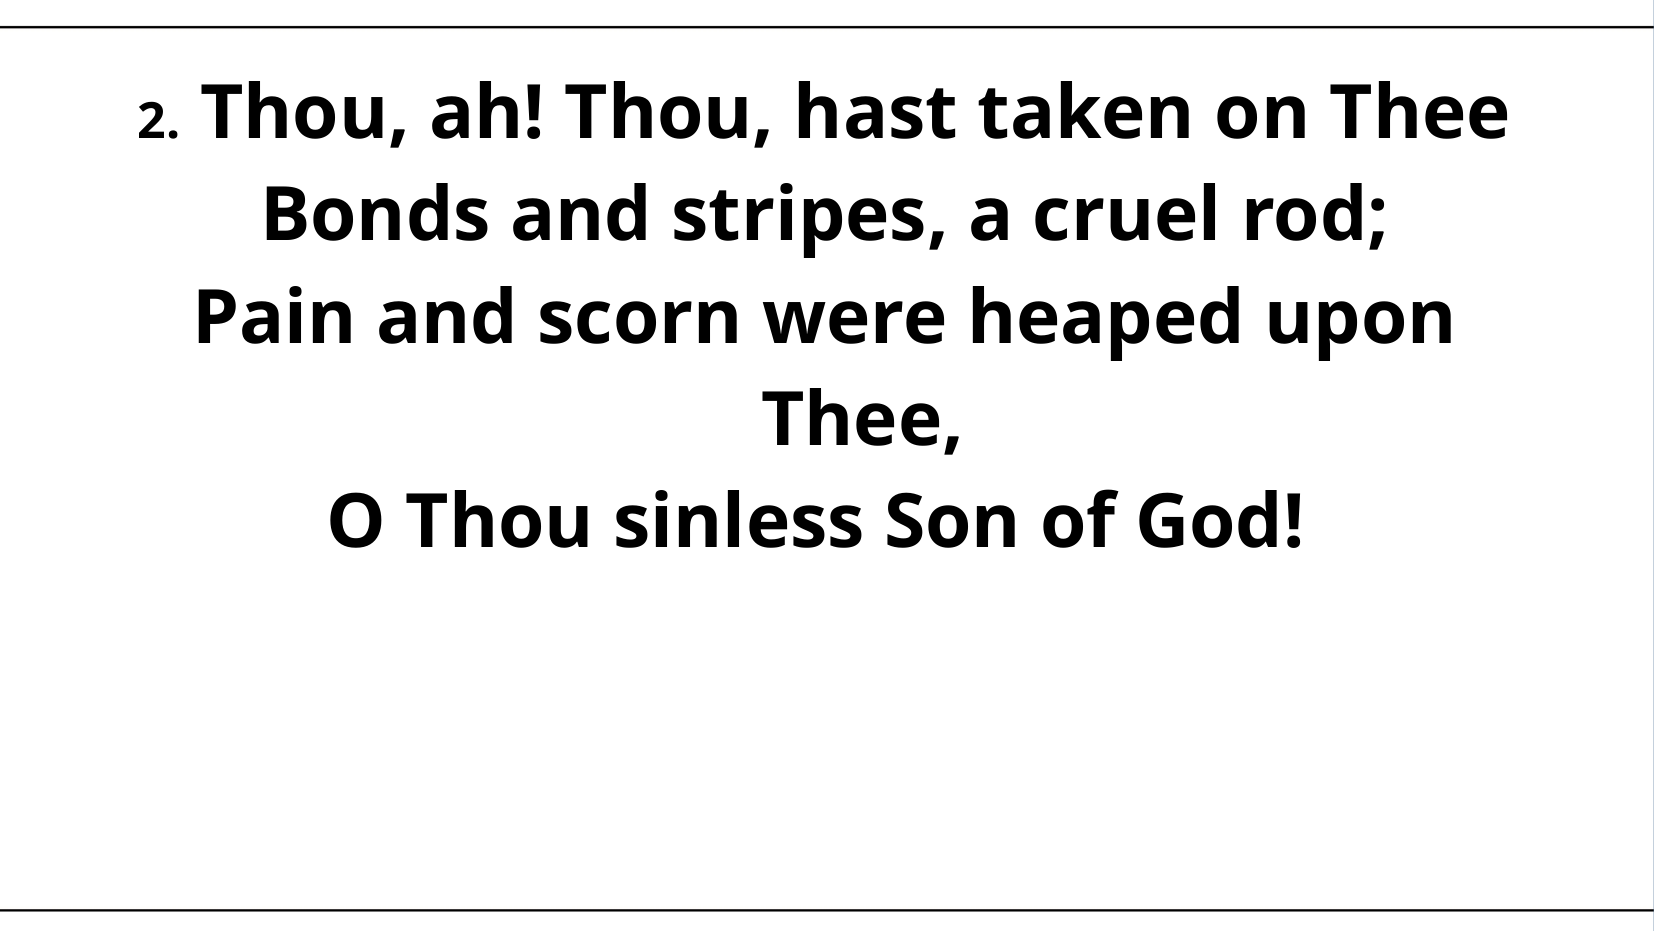

2. Thou, ah! Thou, hast taken on Thee
Bonds and stripes, a cruel rod;
Pain and scorn were heaped upon Thee,
O Thou sinless Son of God!